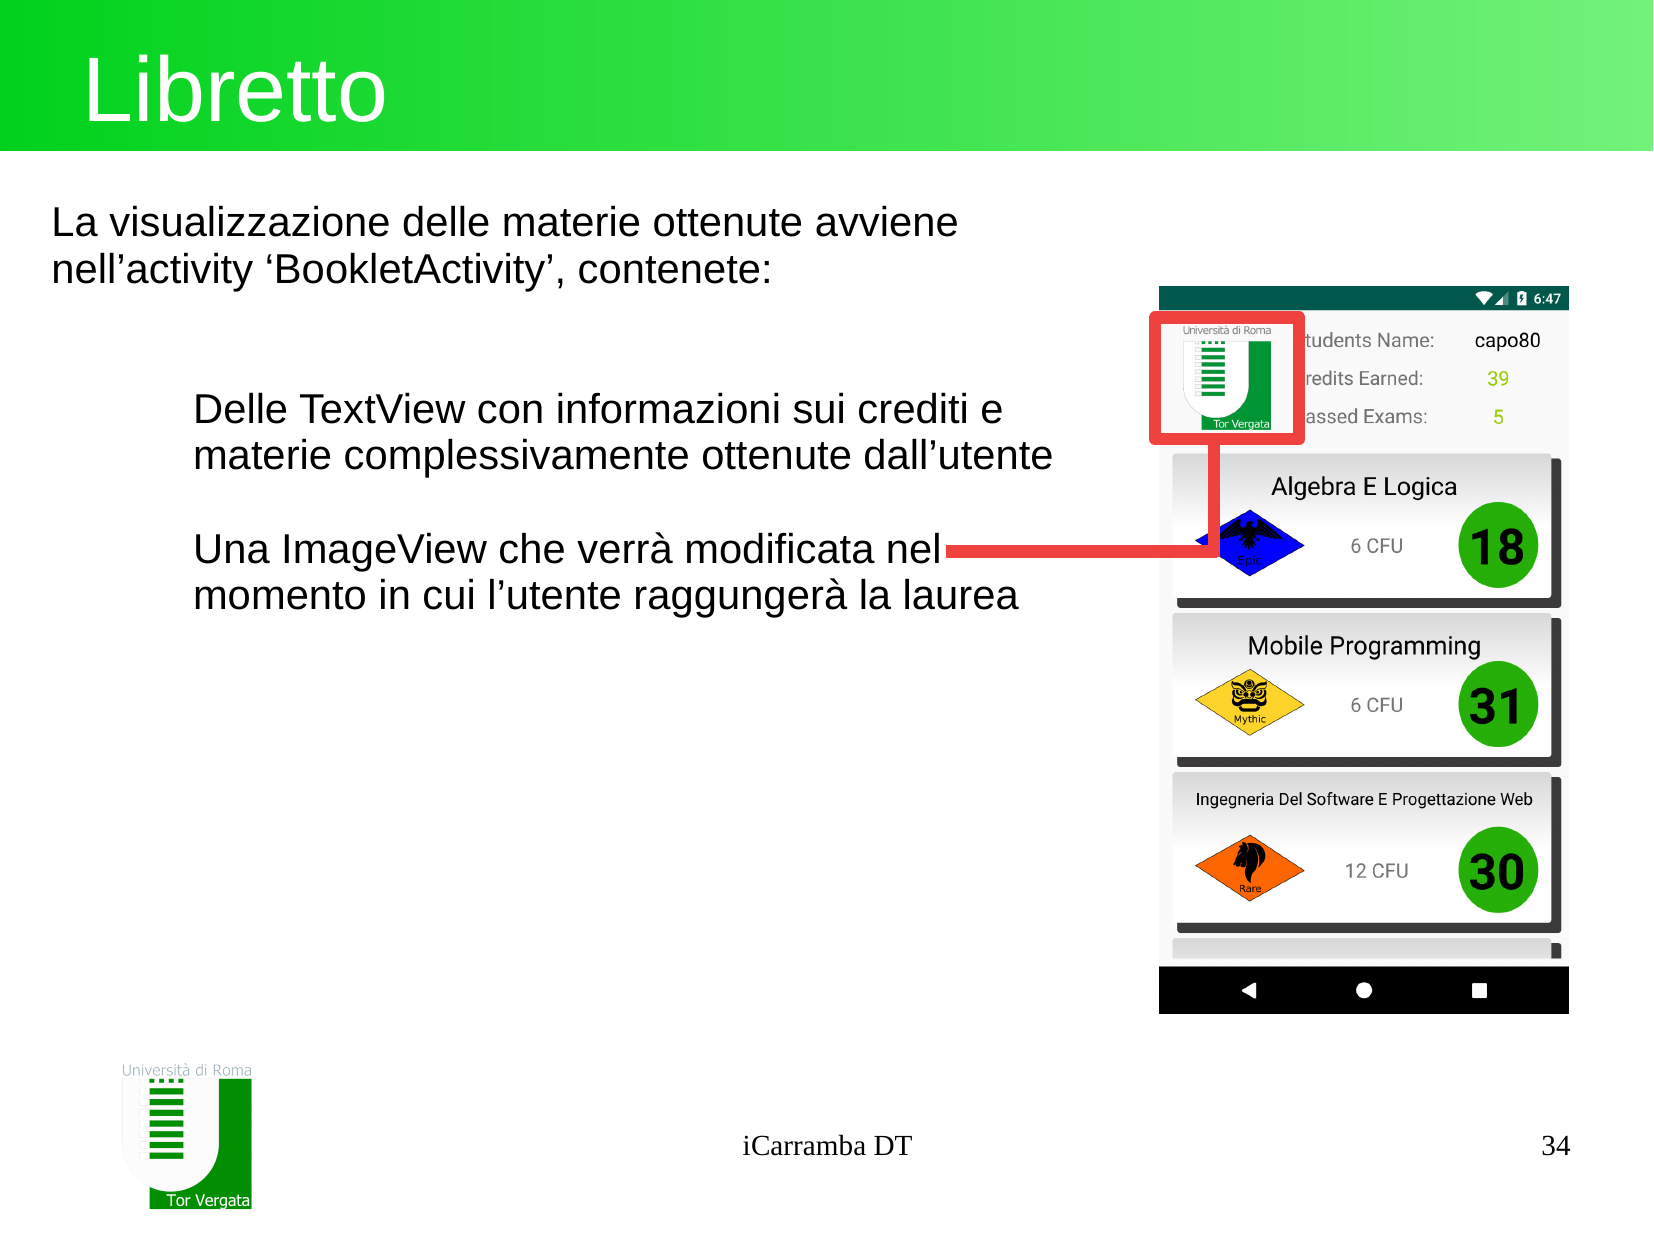

# Libretto
La visualizzazione delle materie ottenute avviene
nell’activity ‘BookletActivity’, contenete:
Delle TextView con informazioni sui crediti e
materie complessivamente ottenute dall’utente
Una ImageView che verrà modificata nel
momento in cui l’utente raggungerà la laurea
34